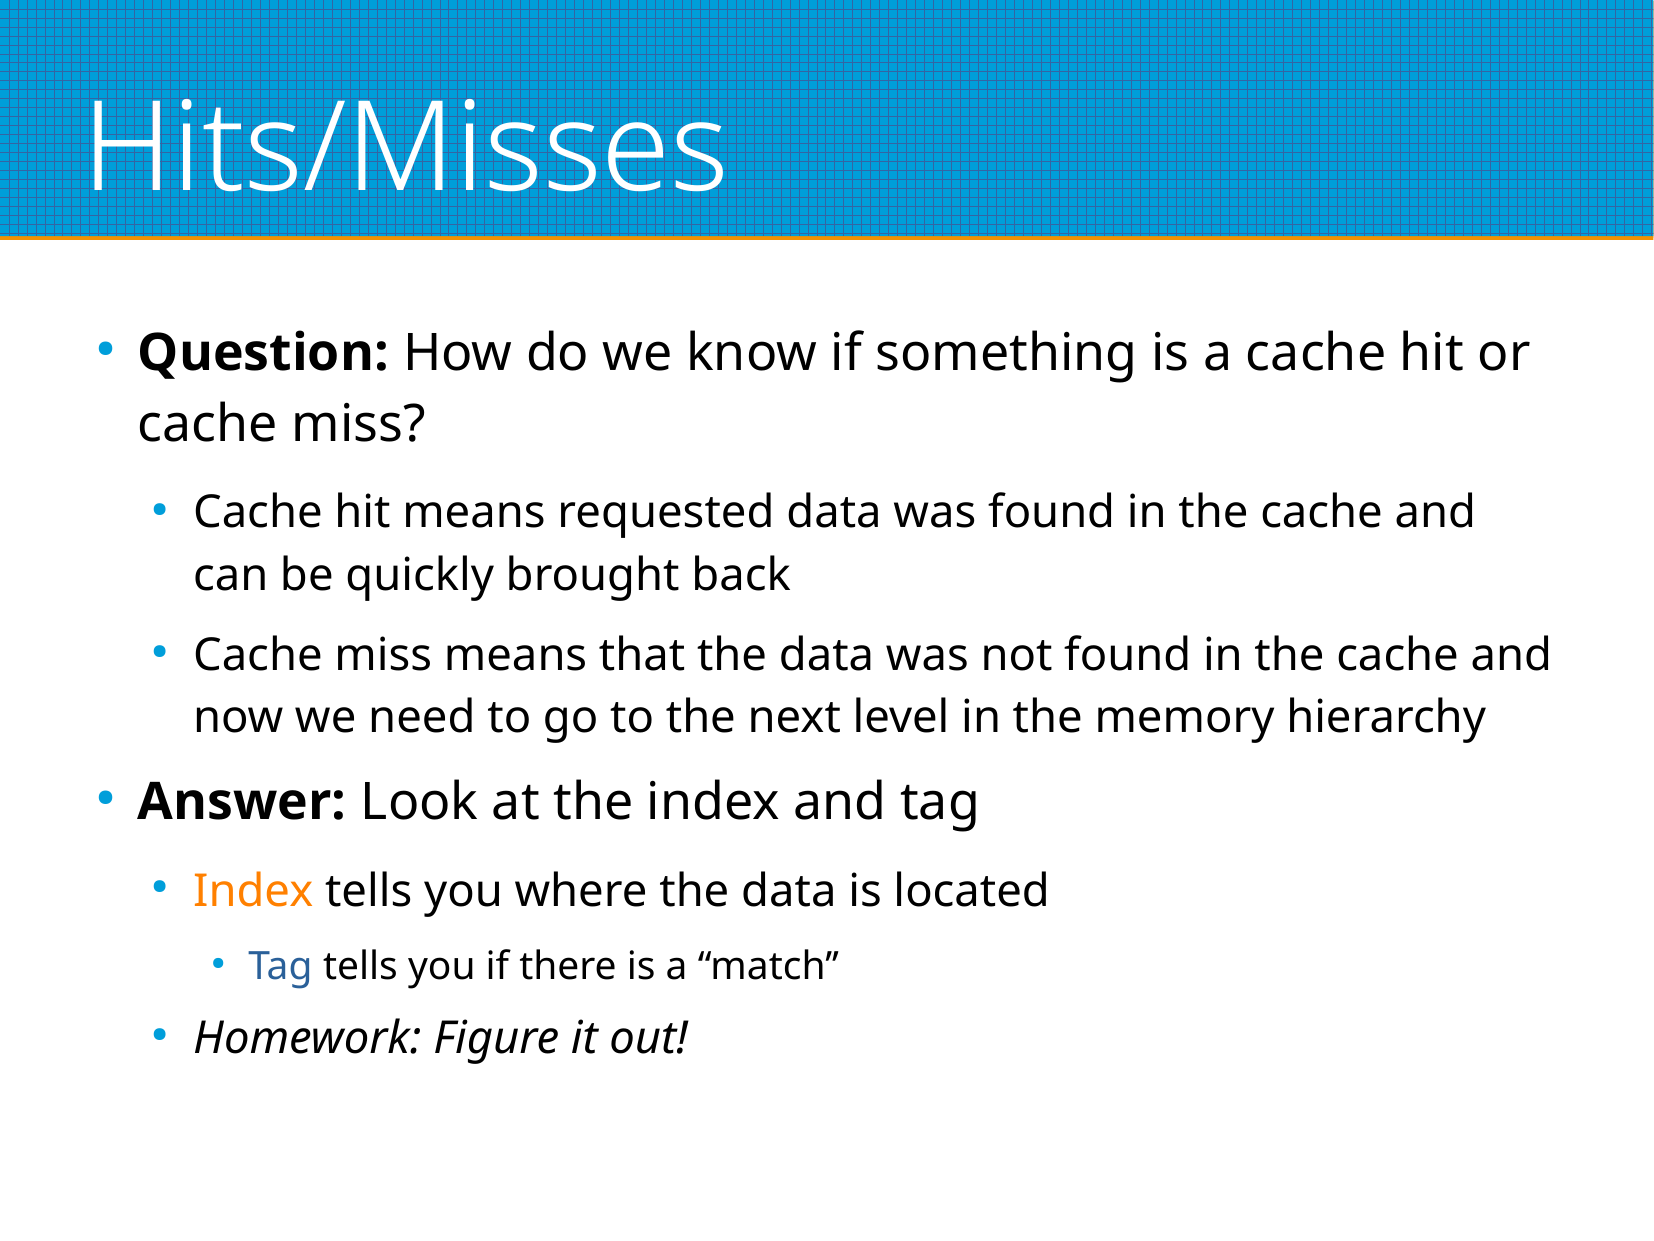

# Hits/Misses
Question: How do we know if something is a cache hit or cache miss?
Cache hit means requested data was found in the cache and can be quickly brought back
Cache miss means that the data was not found in the cache and now we need to go to the next level in the memory hierarchy
Answer: Look at the index and tag
Index tells you where the data is located
Tag tells you if there is a ‘‘match’’
Homework: Figure it out!